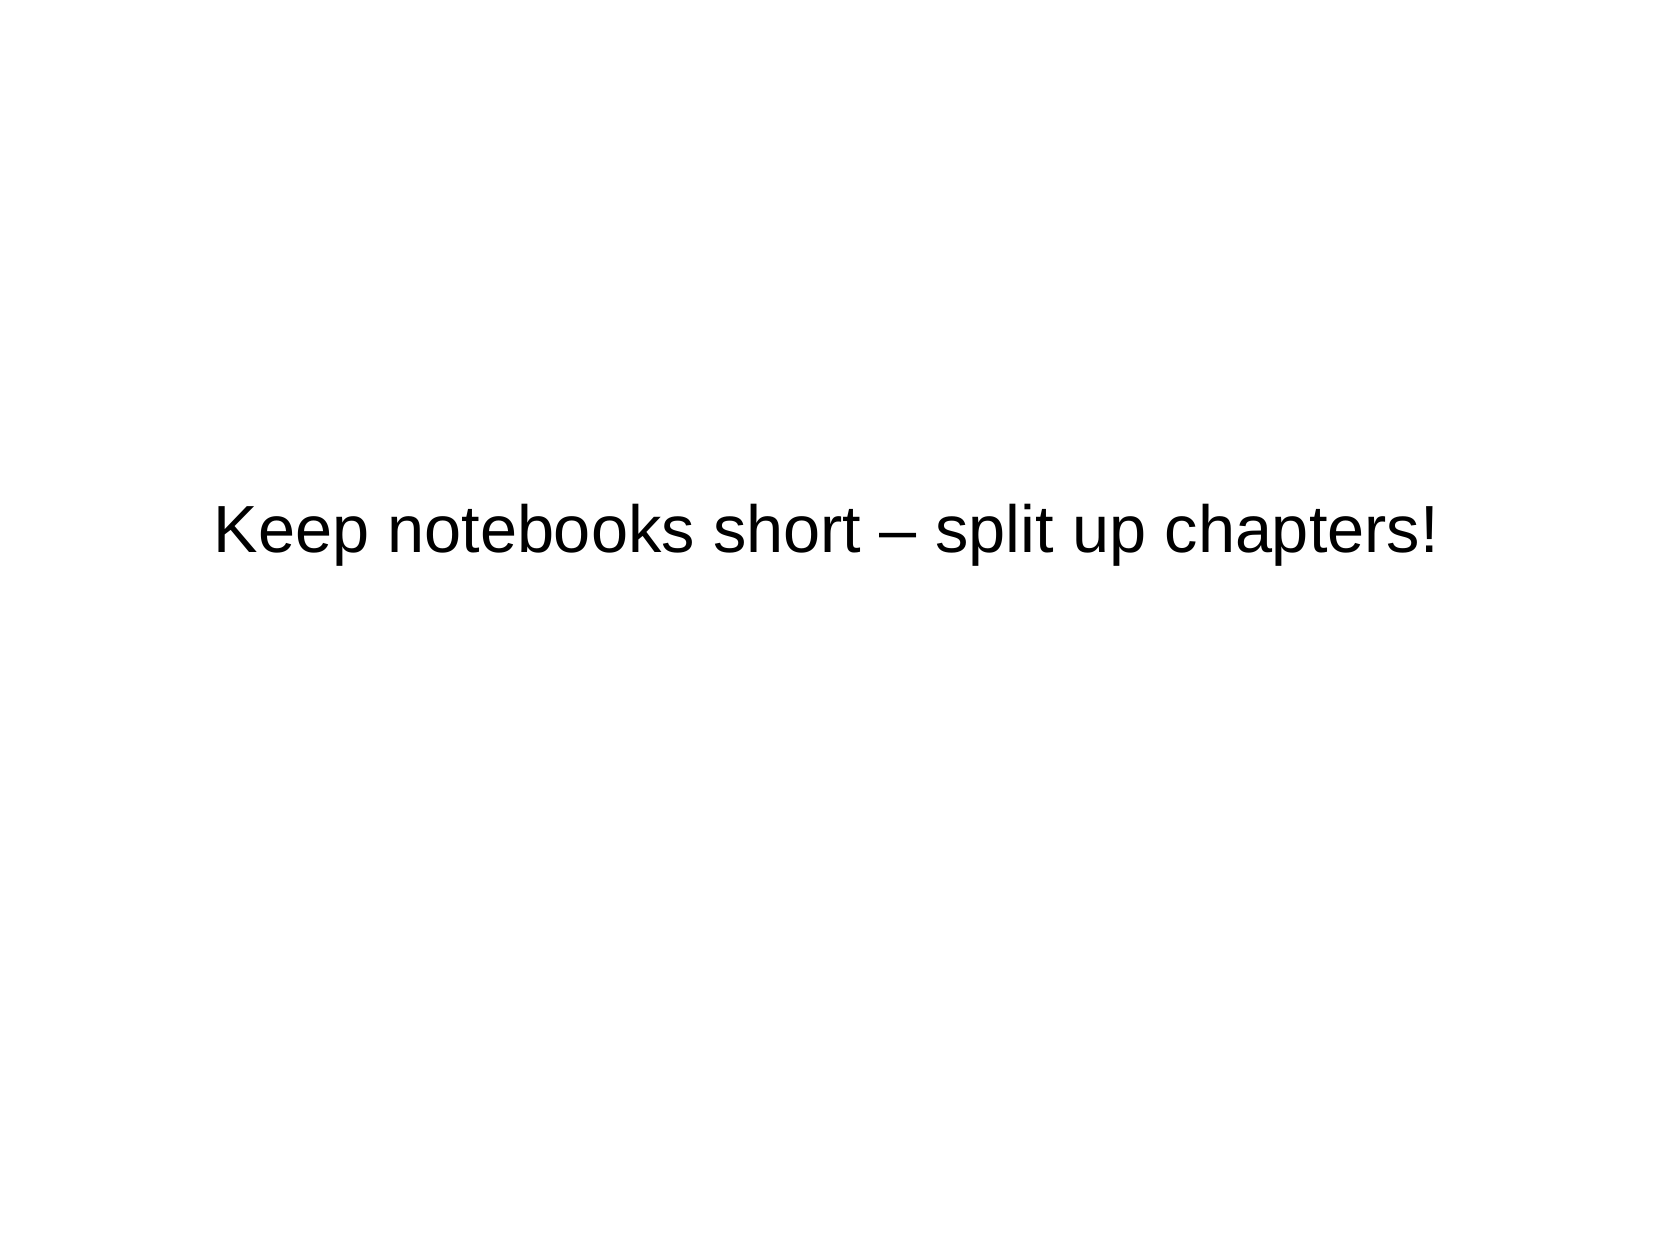

# Keep notebooks short – split up chapters!